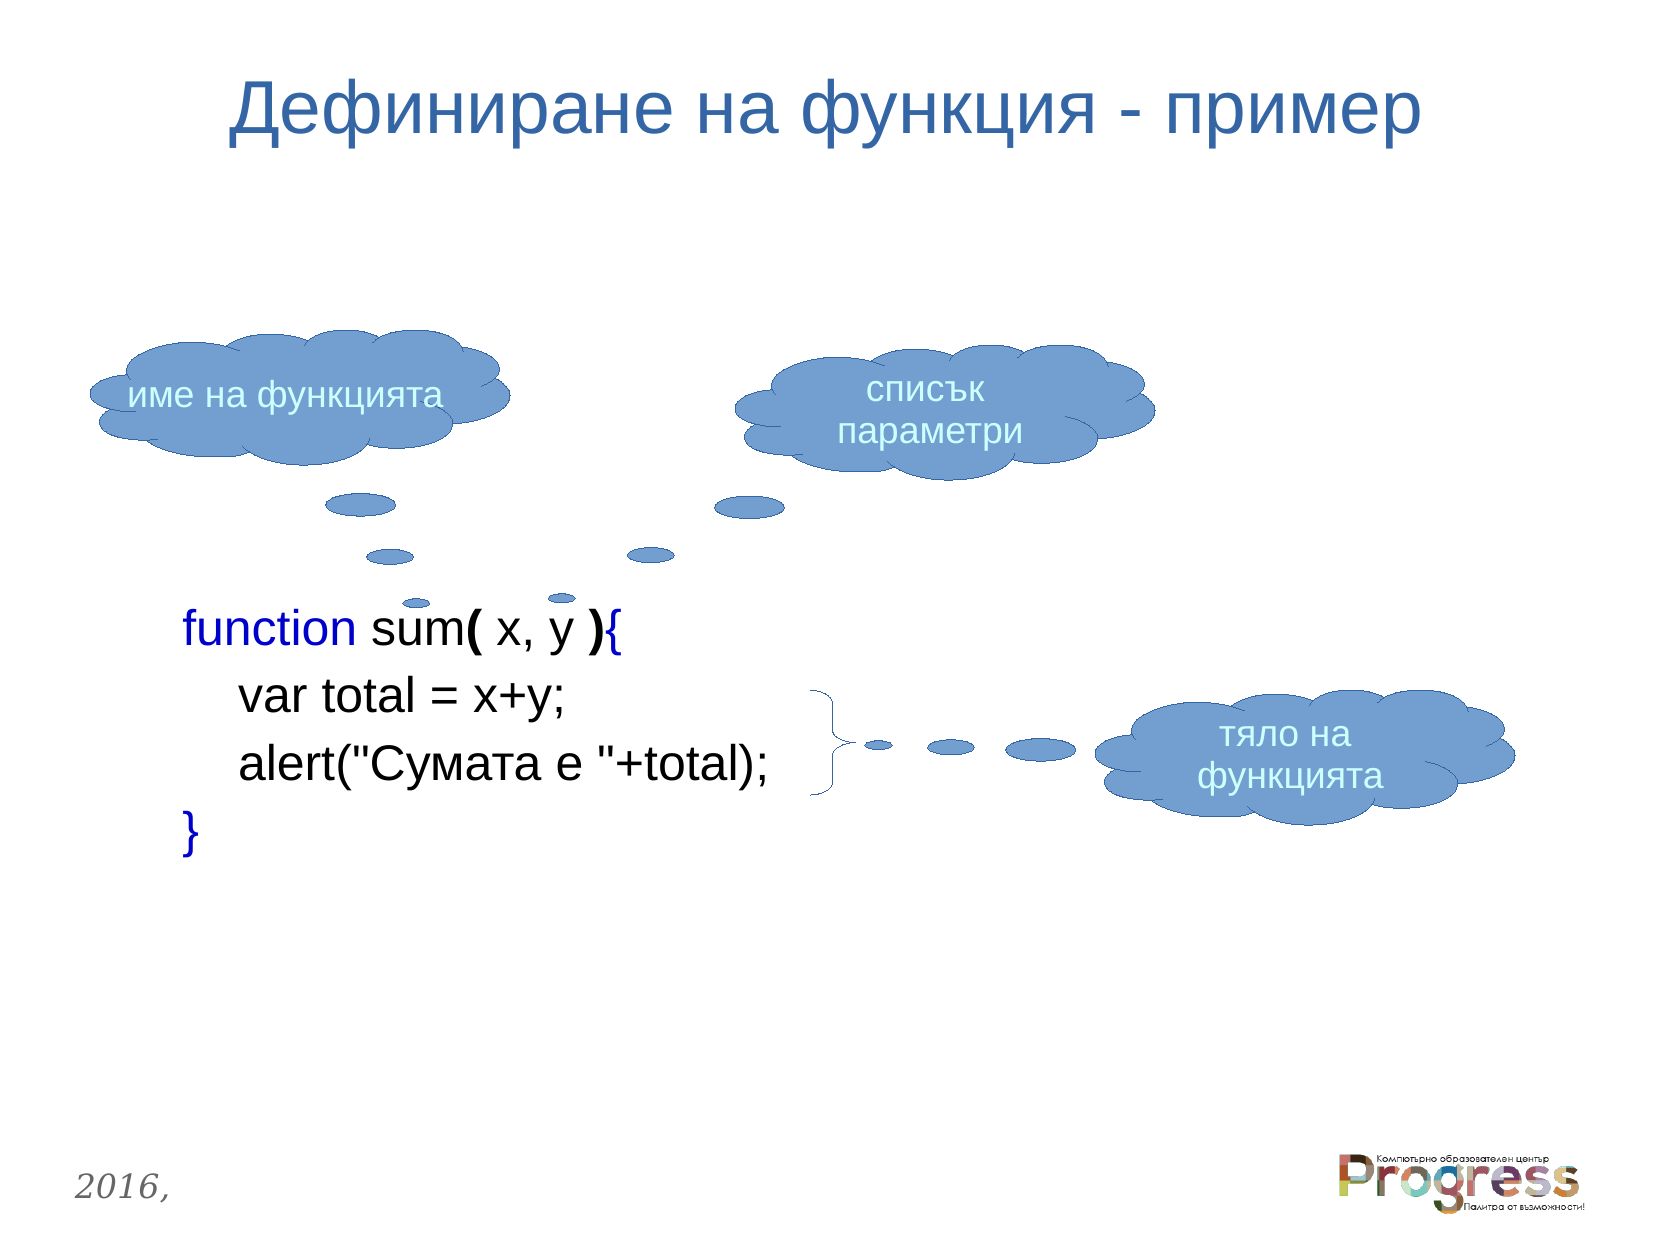

# Дефиниране на функция - пример
име на функцията
списък
параметри
тяло на
функцията
function sum( x, y ){
 var total = x+y;
 alert("Сумата е "+total);
}